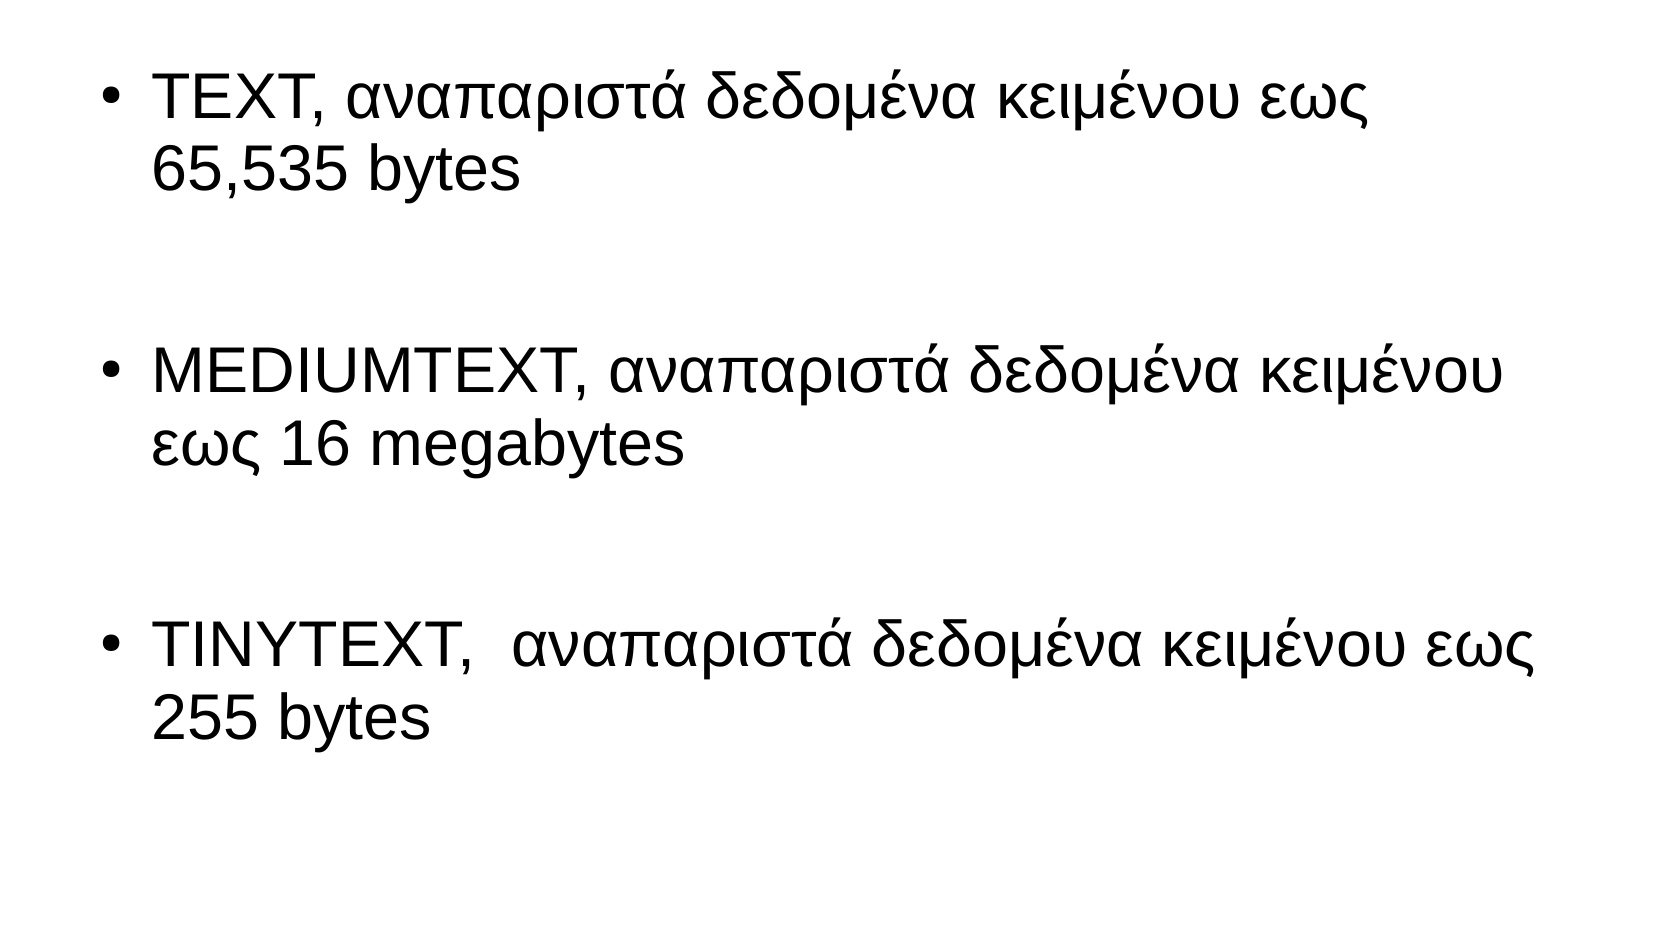

#
TEXT, αναπαριστά δεδομένα κειμένου εως 65,535 bytes
MEDIUMTEXT, αναπαριστά δεδομένα κειμένου εως 16 megabytes
TINYTEXT, αναπαριστά δεδομένα κειμένου εως 255 bytes